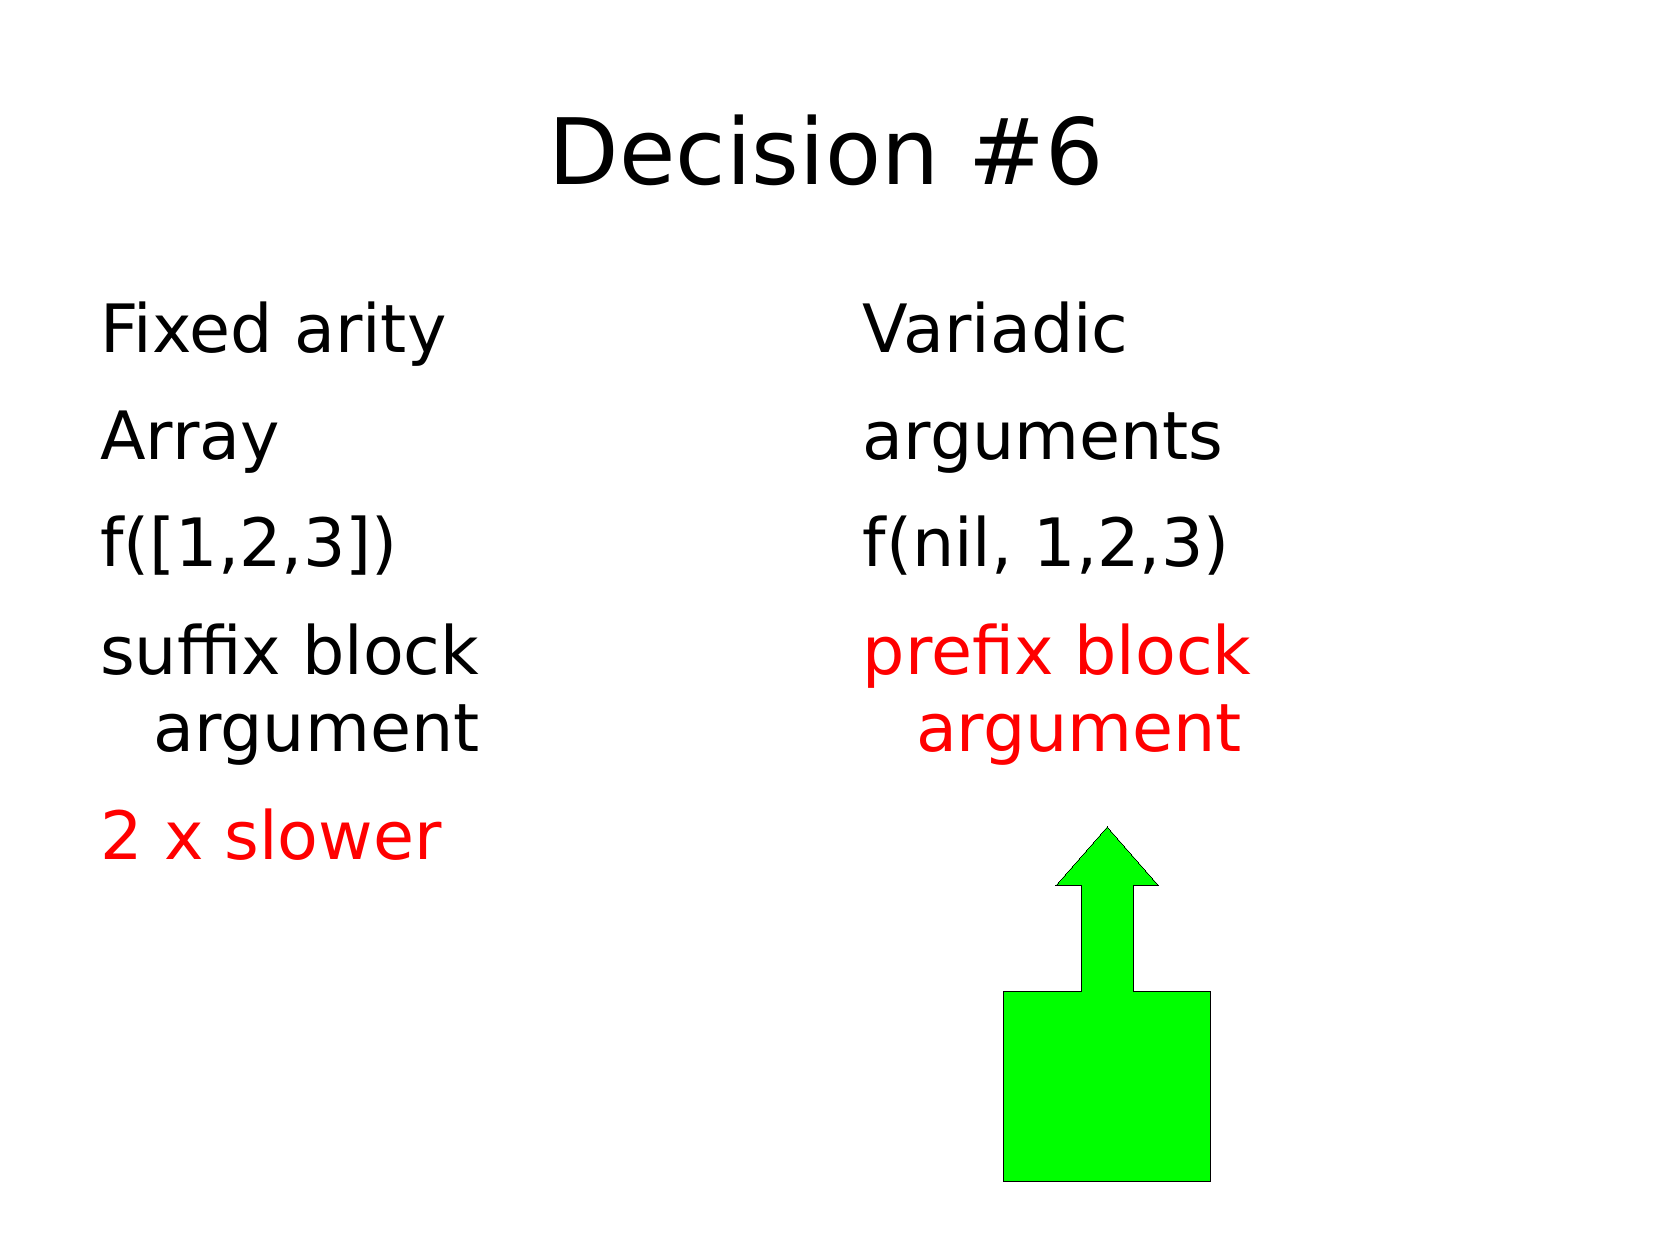

# Decision #6
Fixed arity
Array
f([1,2,3])
suffix block argument
2 x slower
Variadic
arguments
f(nil, 1,2,3)
prefix block argument